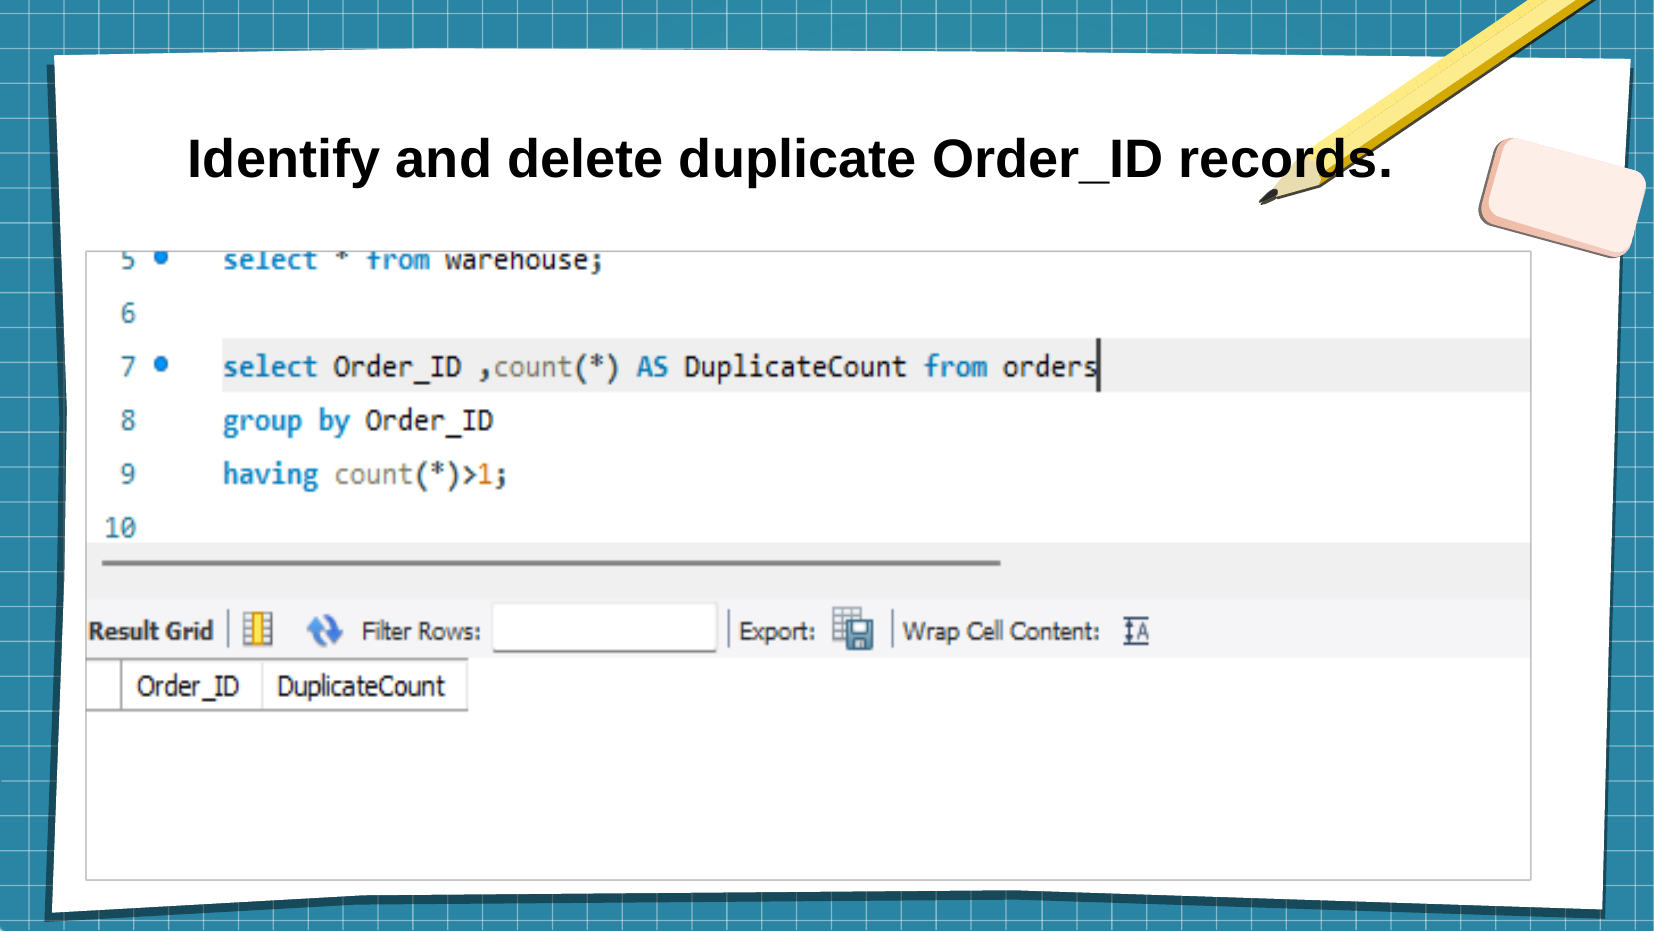

# Identify and delete duplicate Order_ID records.